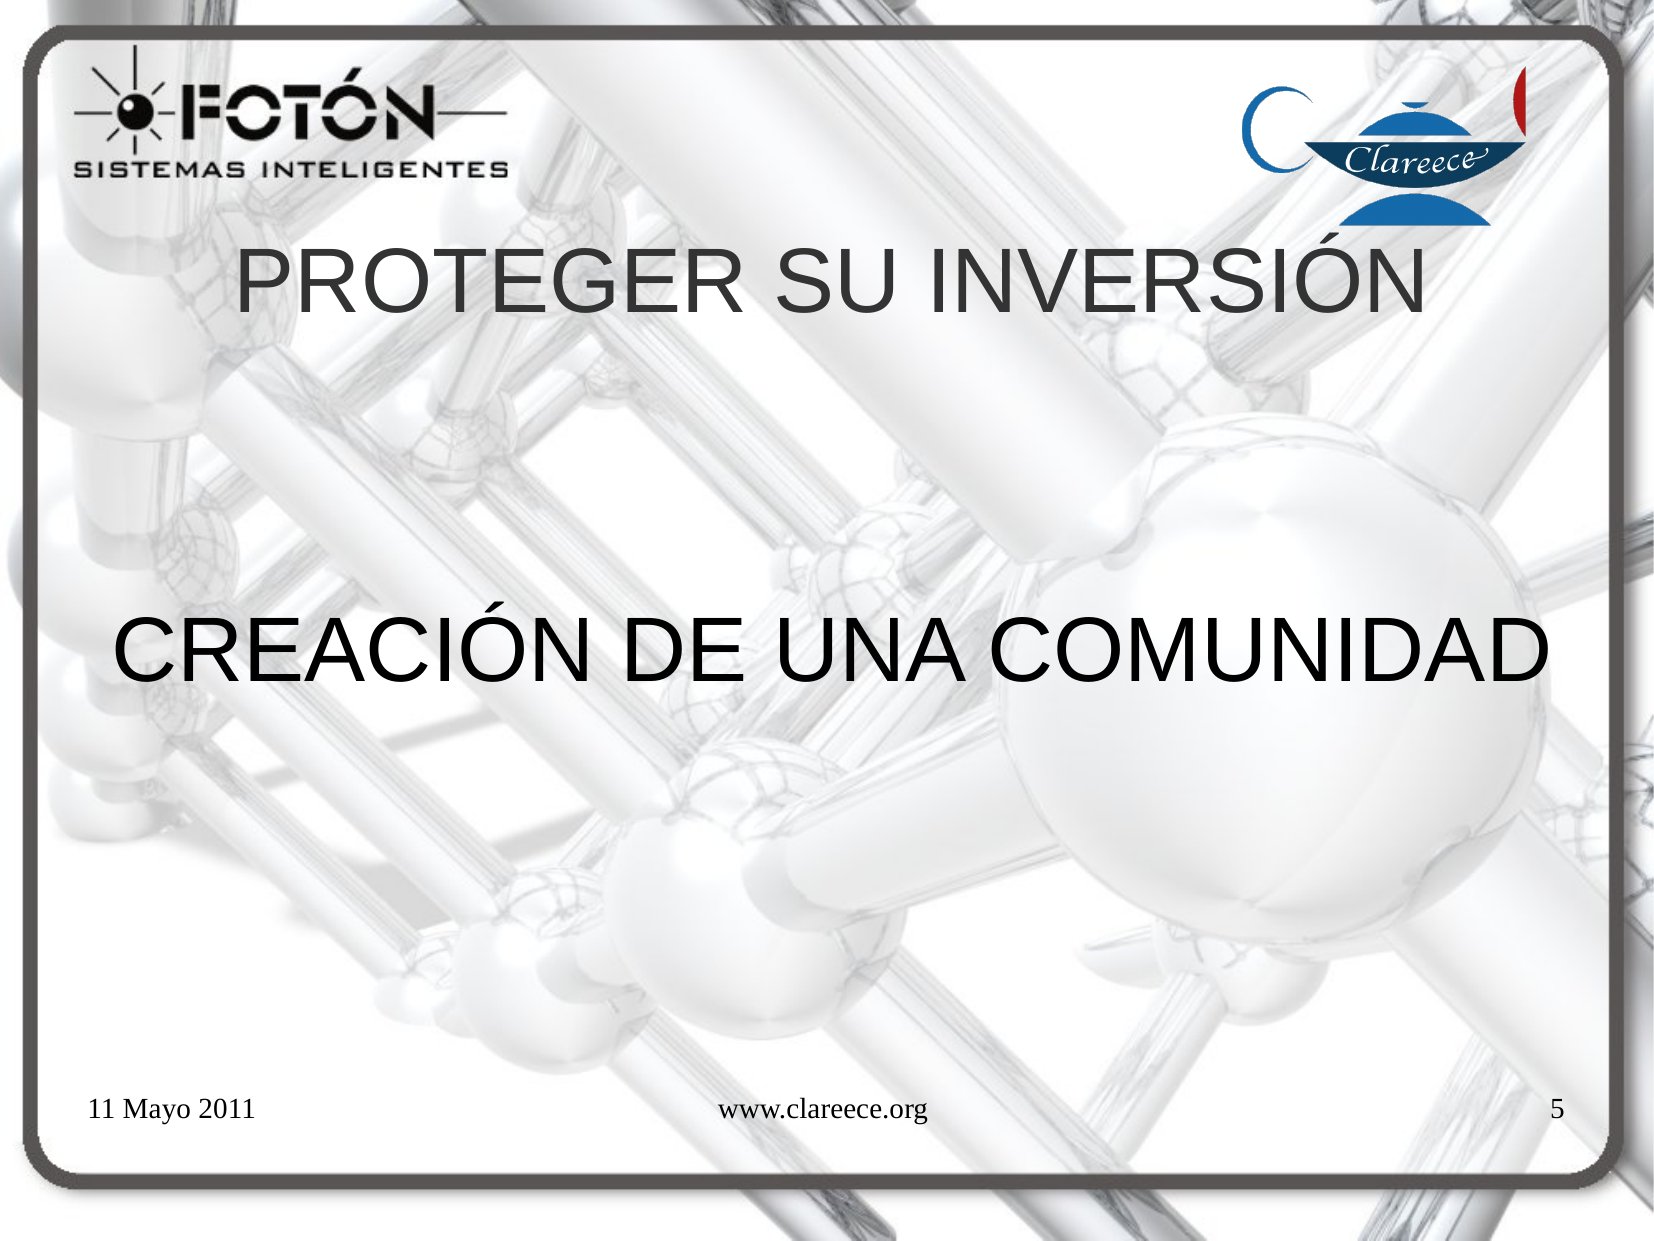

# PROTEGER SU INVERSIÓN
CREACIÓN DE UNA COMUNIDAD
11 Mayo 2011
www.clareece.org
5